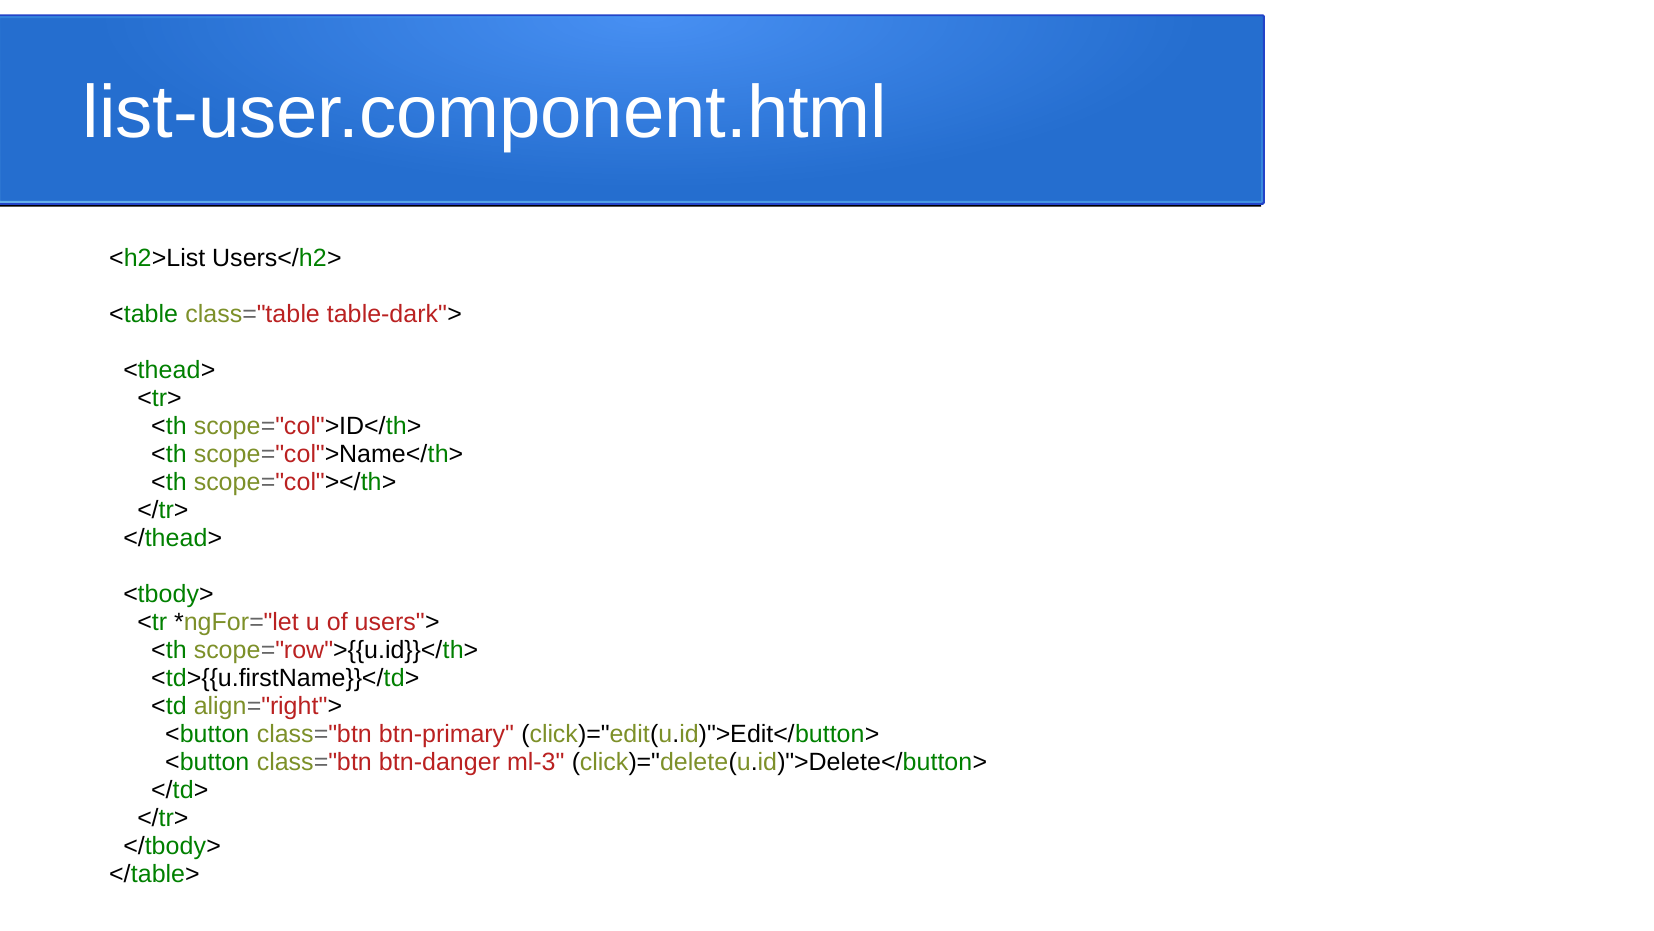

# list-user.component.html
<h2>List Users</h2>
<table class="table table-dark">
 <thead>
 <tr>
 <th scope="col">ID</th>
 <th scope="col">Name</th>
 <th scope="col"></th>
 </tr>
 </thead>
 <tbody>
 <tr *ngFor="let u of users">
 <th scope="row">{{u.id}}</th>
 <td>{{u.firstName}}</td>
 <td align="right">
 <button class="btn btn-primary" (click)="edit(u.id)">Edit</button>
 <button class="btn btn-danger ml-3" (click)="delete(u.id)">Delete</button>
 </td>
 </tr>
 </tbody>
</table>